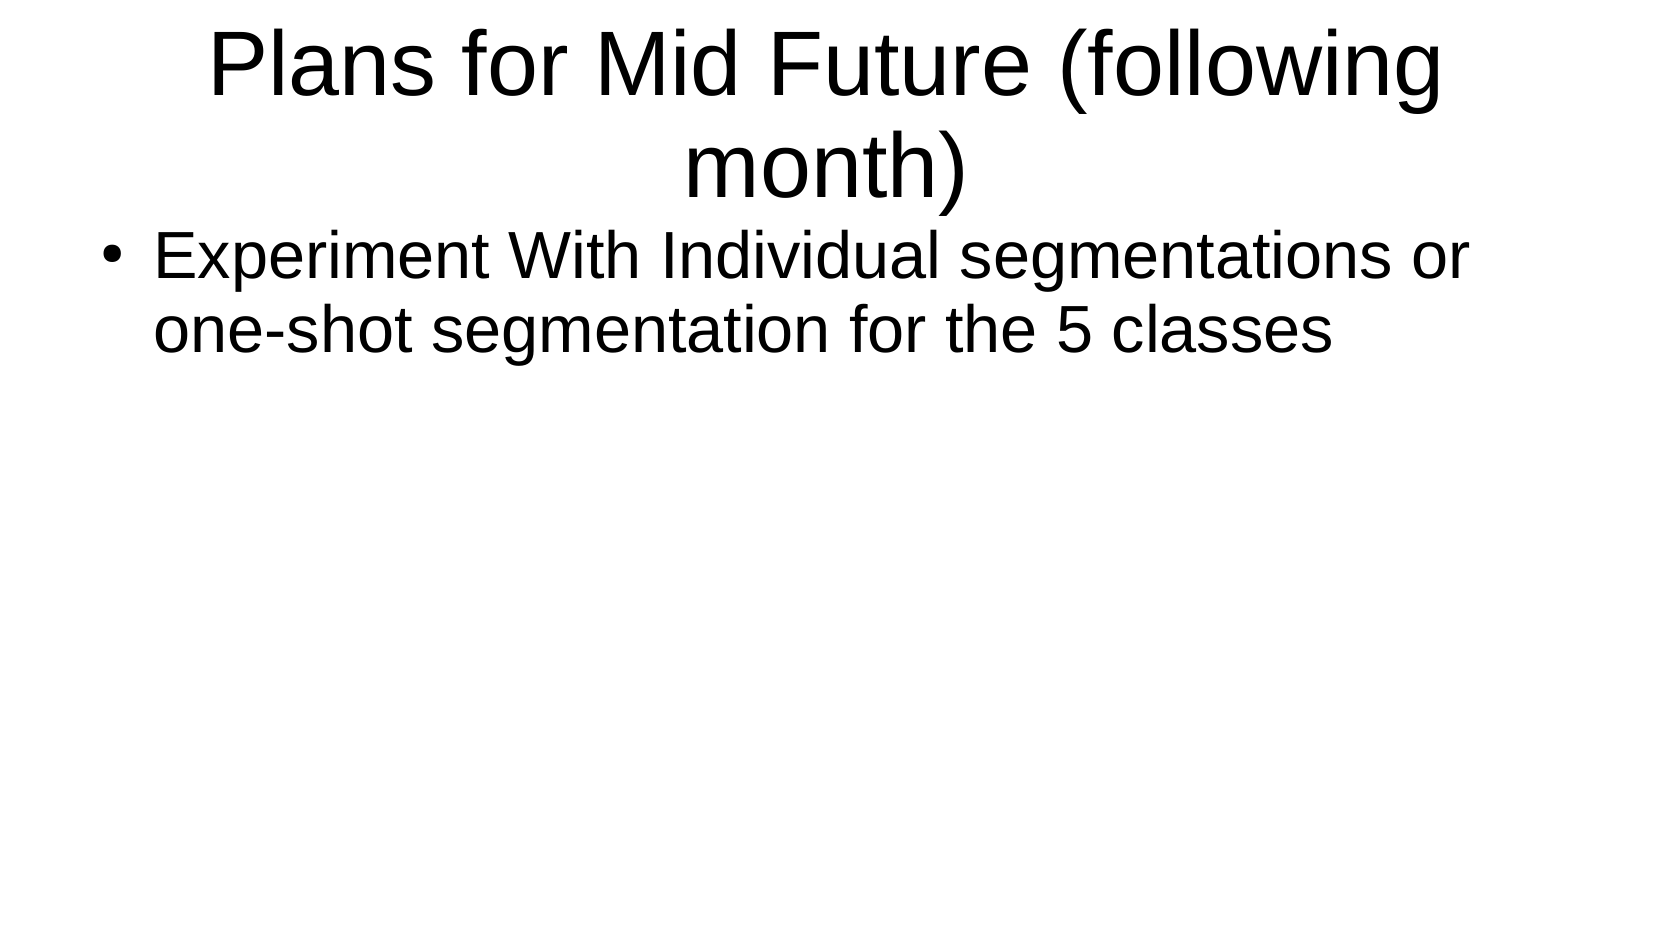

# Plans for Mid Future (following month)
Experiment With Individual segmentations or one-shot segmentation for the 5 classes